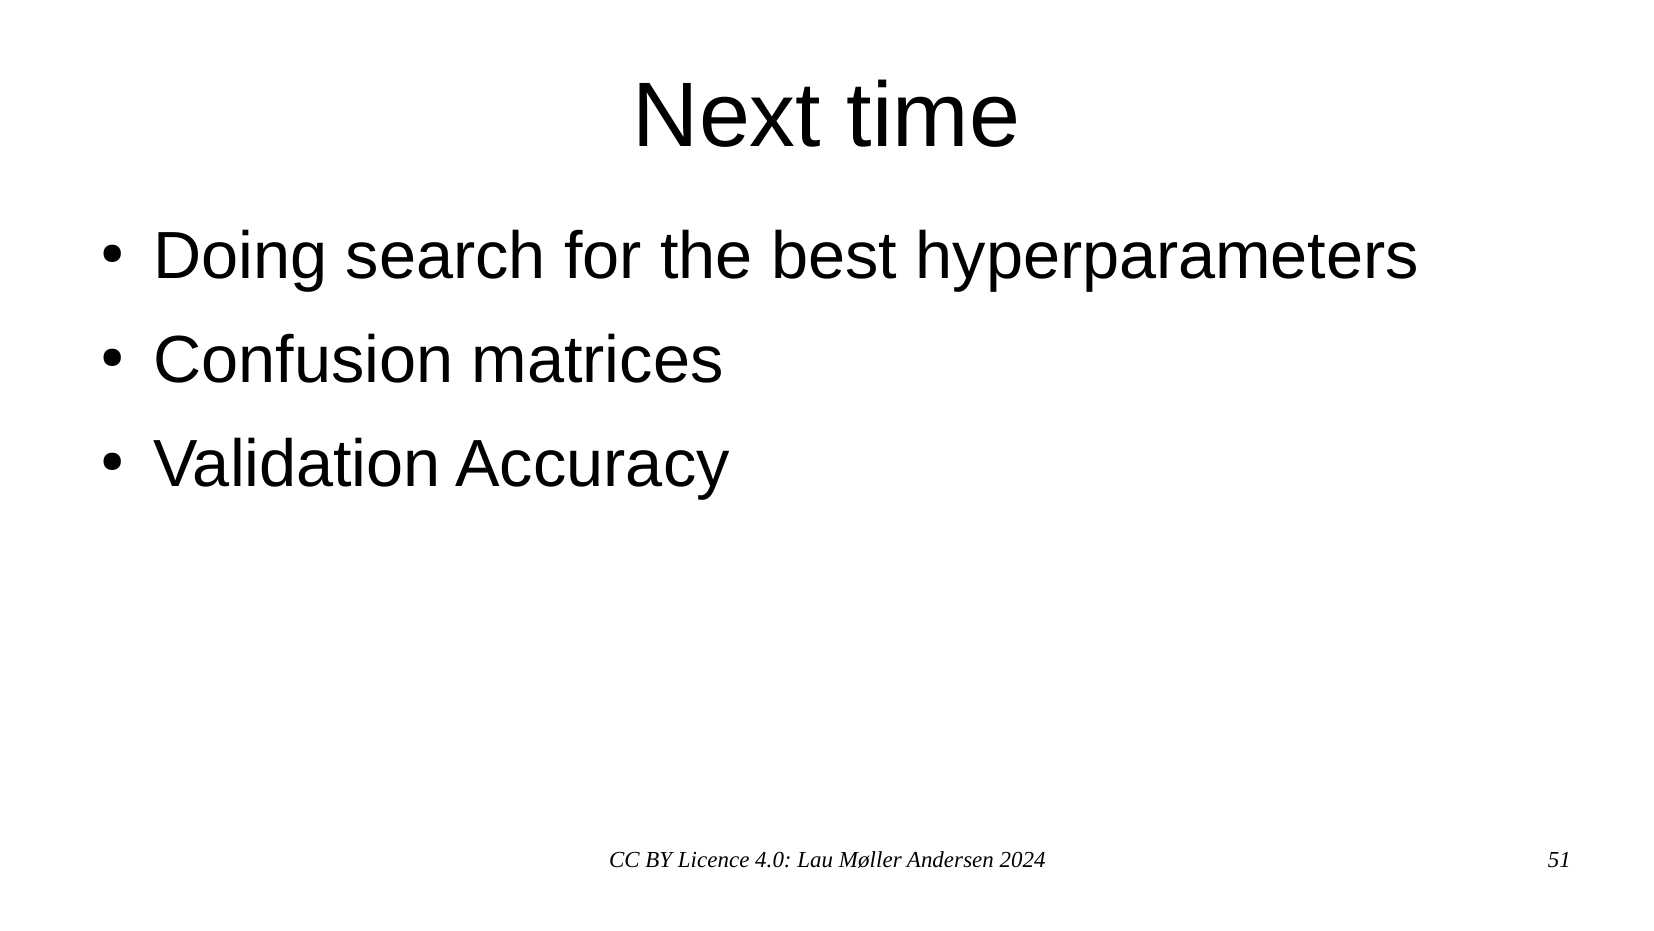

# Next time
Doing search for the best hyperparameters
Confusion matrices
Validation Accuracy
CC BY Licence 4.0: Lau Møller Andersen 2024
51